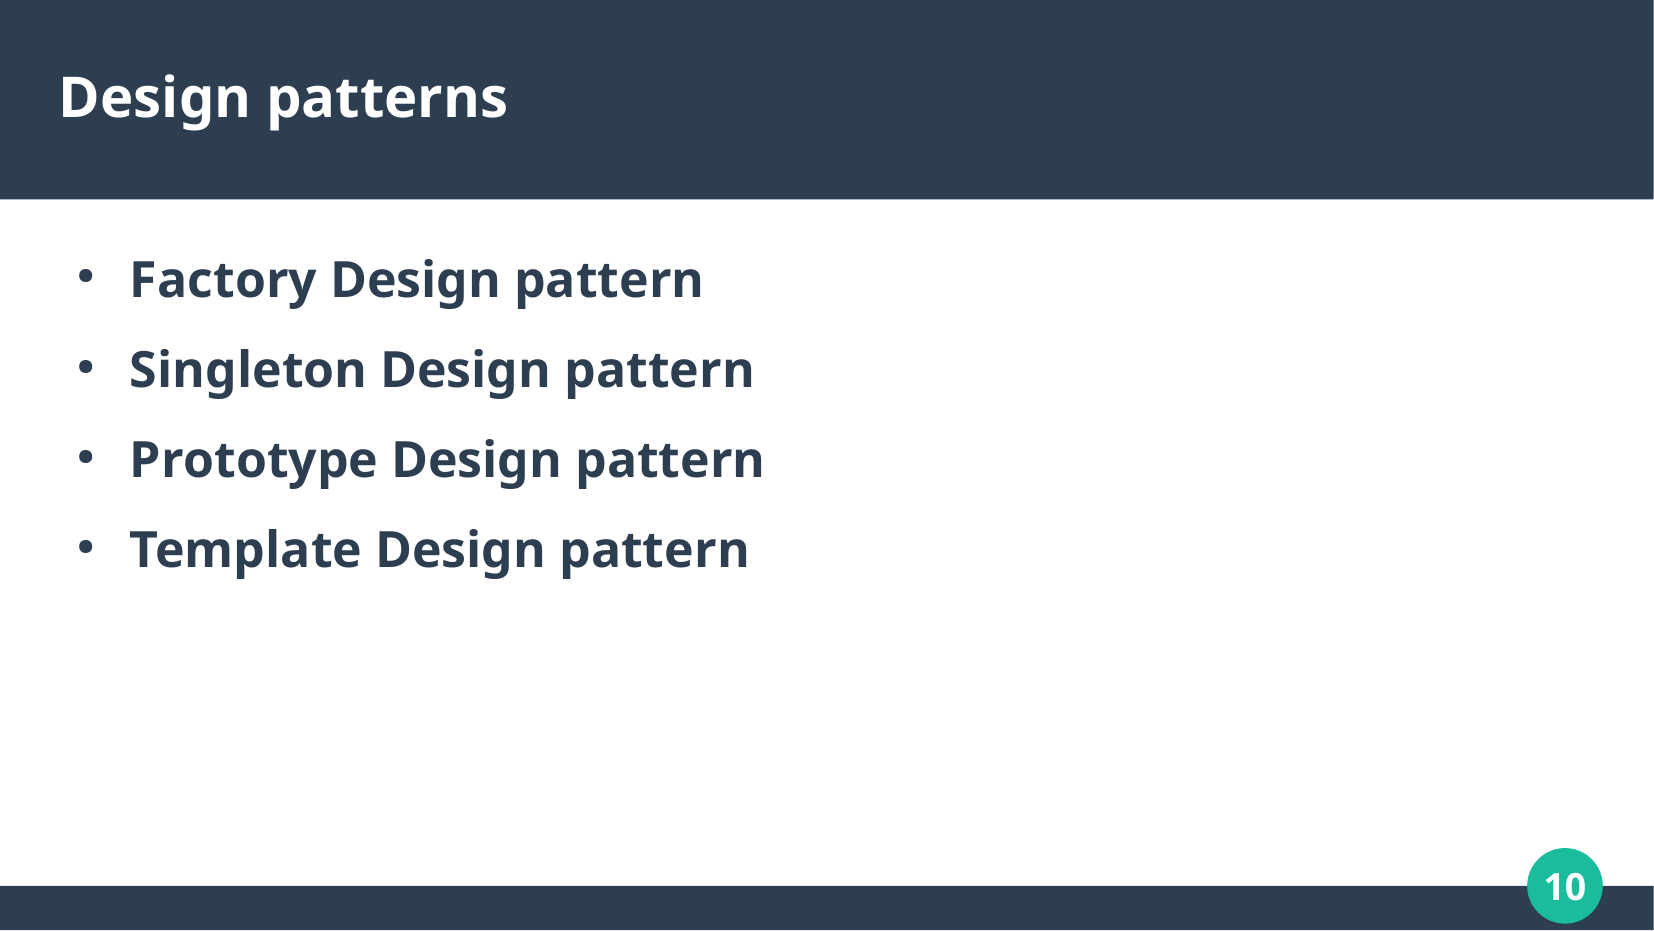

# Design patterns
Factory Design pattern
Singleton Design pattern
Prototype Design pattern
Template Design pattern